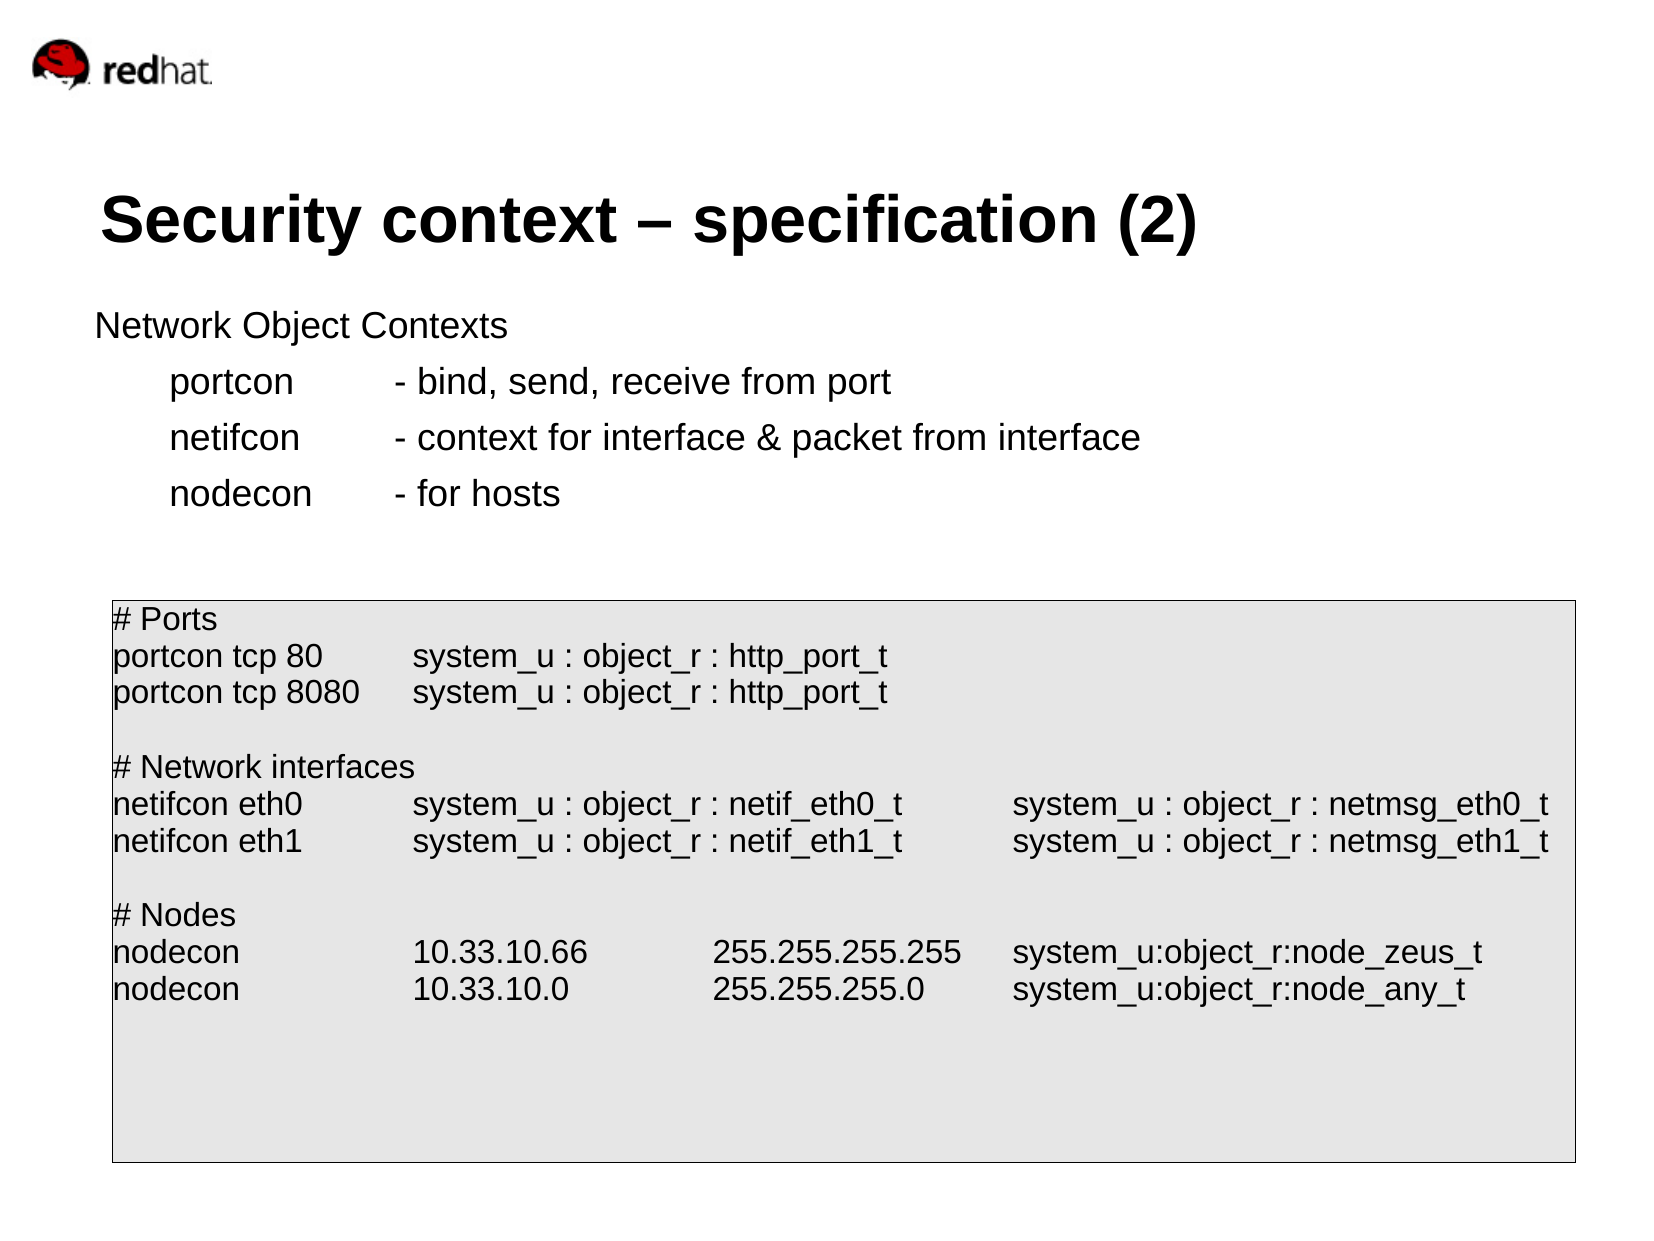

# Security context – specification (2)
Network Object Contexts
portcon 	- bind, send, receive from port
netifcon	- context for interface & packet from interface
nodecon	- for hosts
# Ports
portcon tcp 80 	system_u : object_r : http_port_t
portcon tcp 8080 	system_u : object_r : http_port_t
# Network interfaces
netifcon eth0 	system_u : object_r : netif_eth0_t	system_u : object_r : netmsg_eth0_t
netifcon eth1 	system_u : object_r : netif_eth1_t	system_u : object_r : netmsg_eth1_t
# Nodes
nodecon 		10.33.10.66	255.255.255.255 	system_u:object_r:node_zeus_t
nodecon 		10.33.10.0 	255.255.255.0 	system_u:object_r:node_any_t